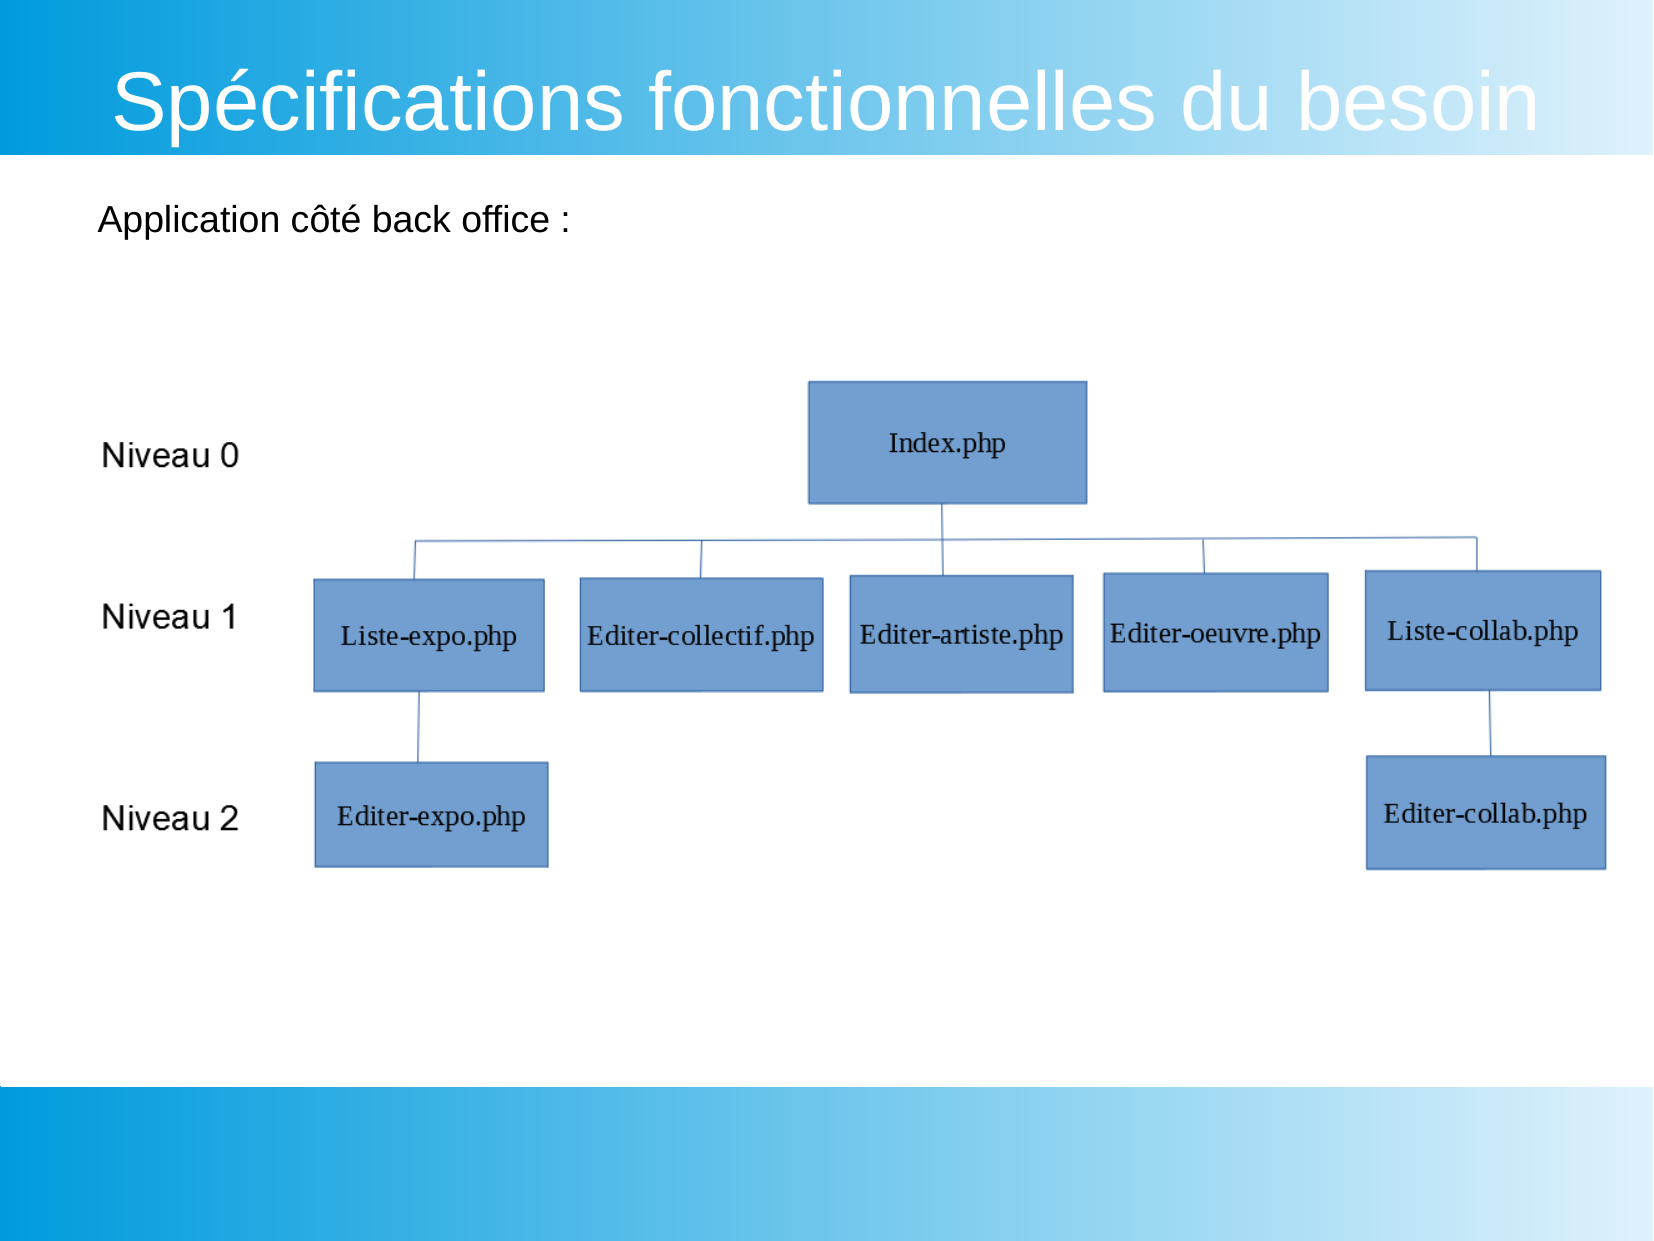

# Spécifications fonctionnelles du besoin
Application côté back office :